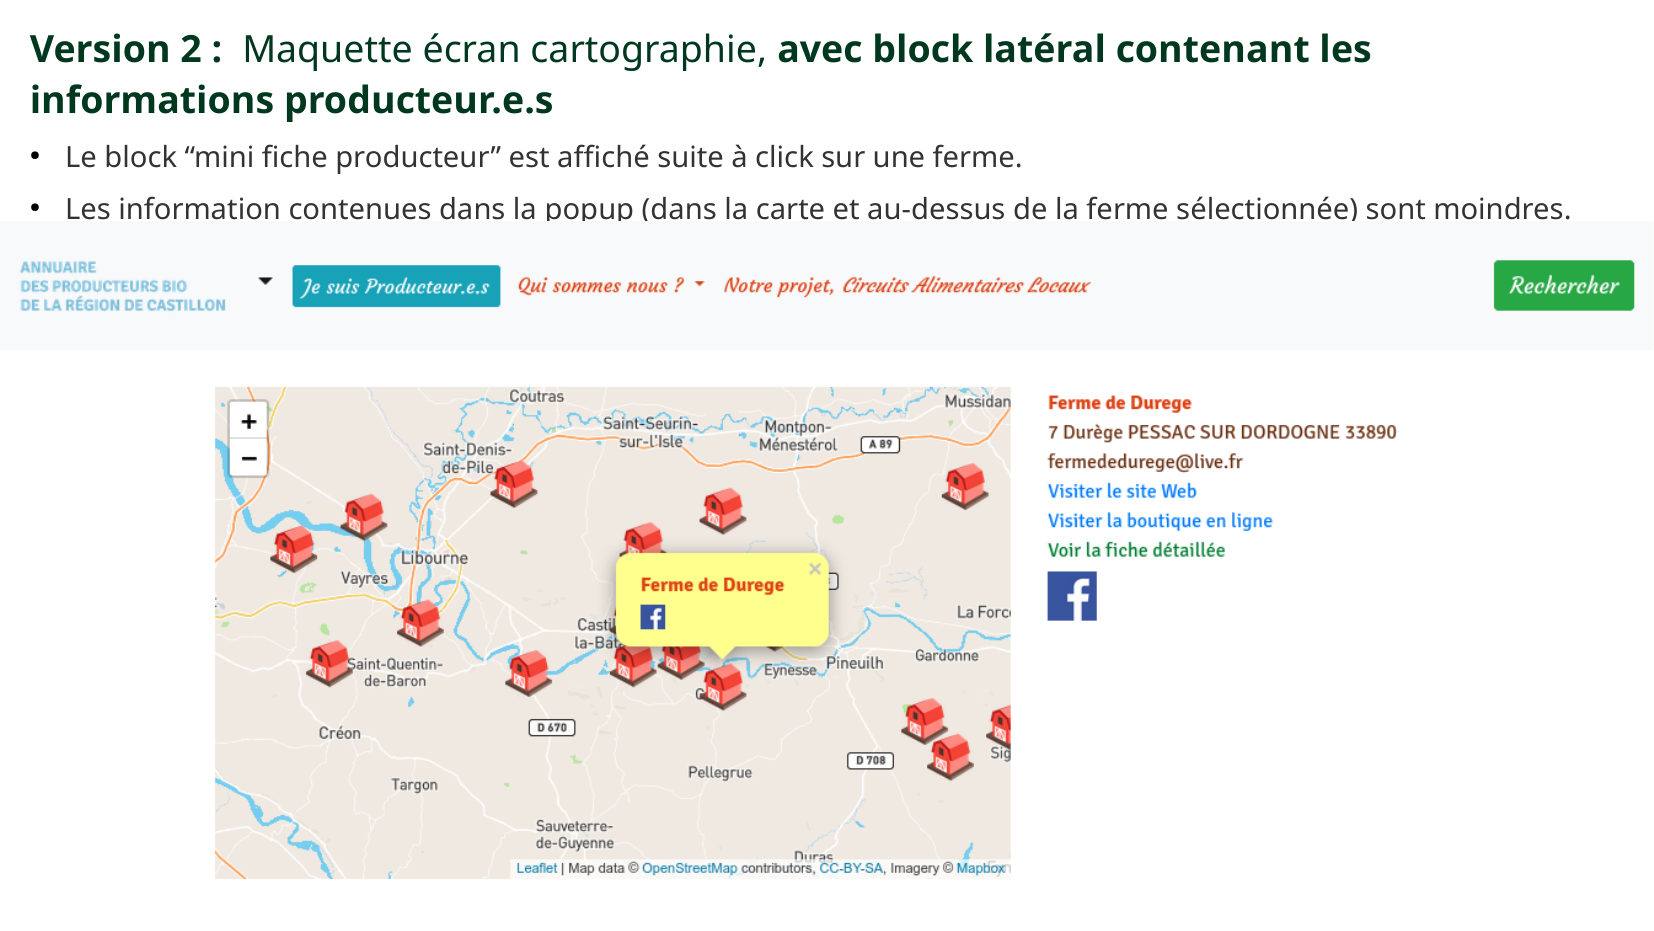

Version 2 : Maquette écran cartographie, avec block latéral contenant les informations producteur.e.s
Le block “mini fiche producteur” est affiché suite à click sur une ferme.
Les information contenues dans la popup (dans la carte et au-dessus de la ferme sélectionnée) sont moindres.